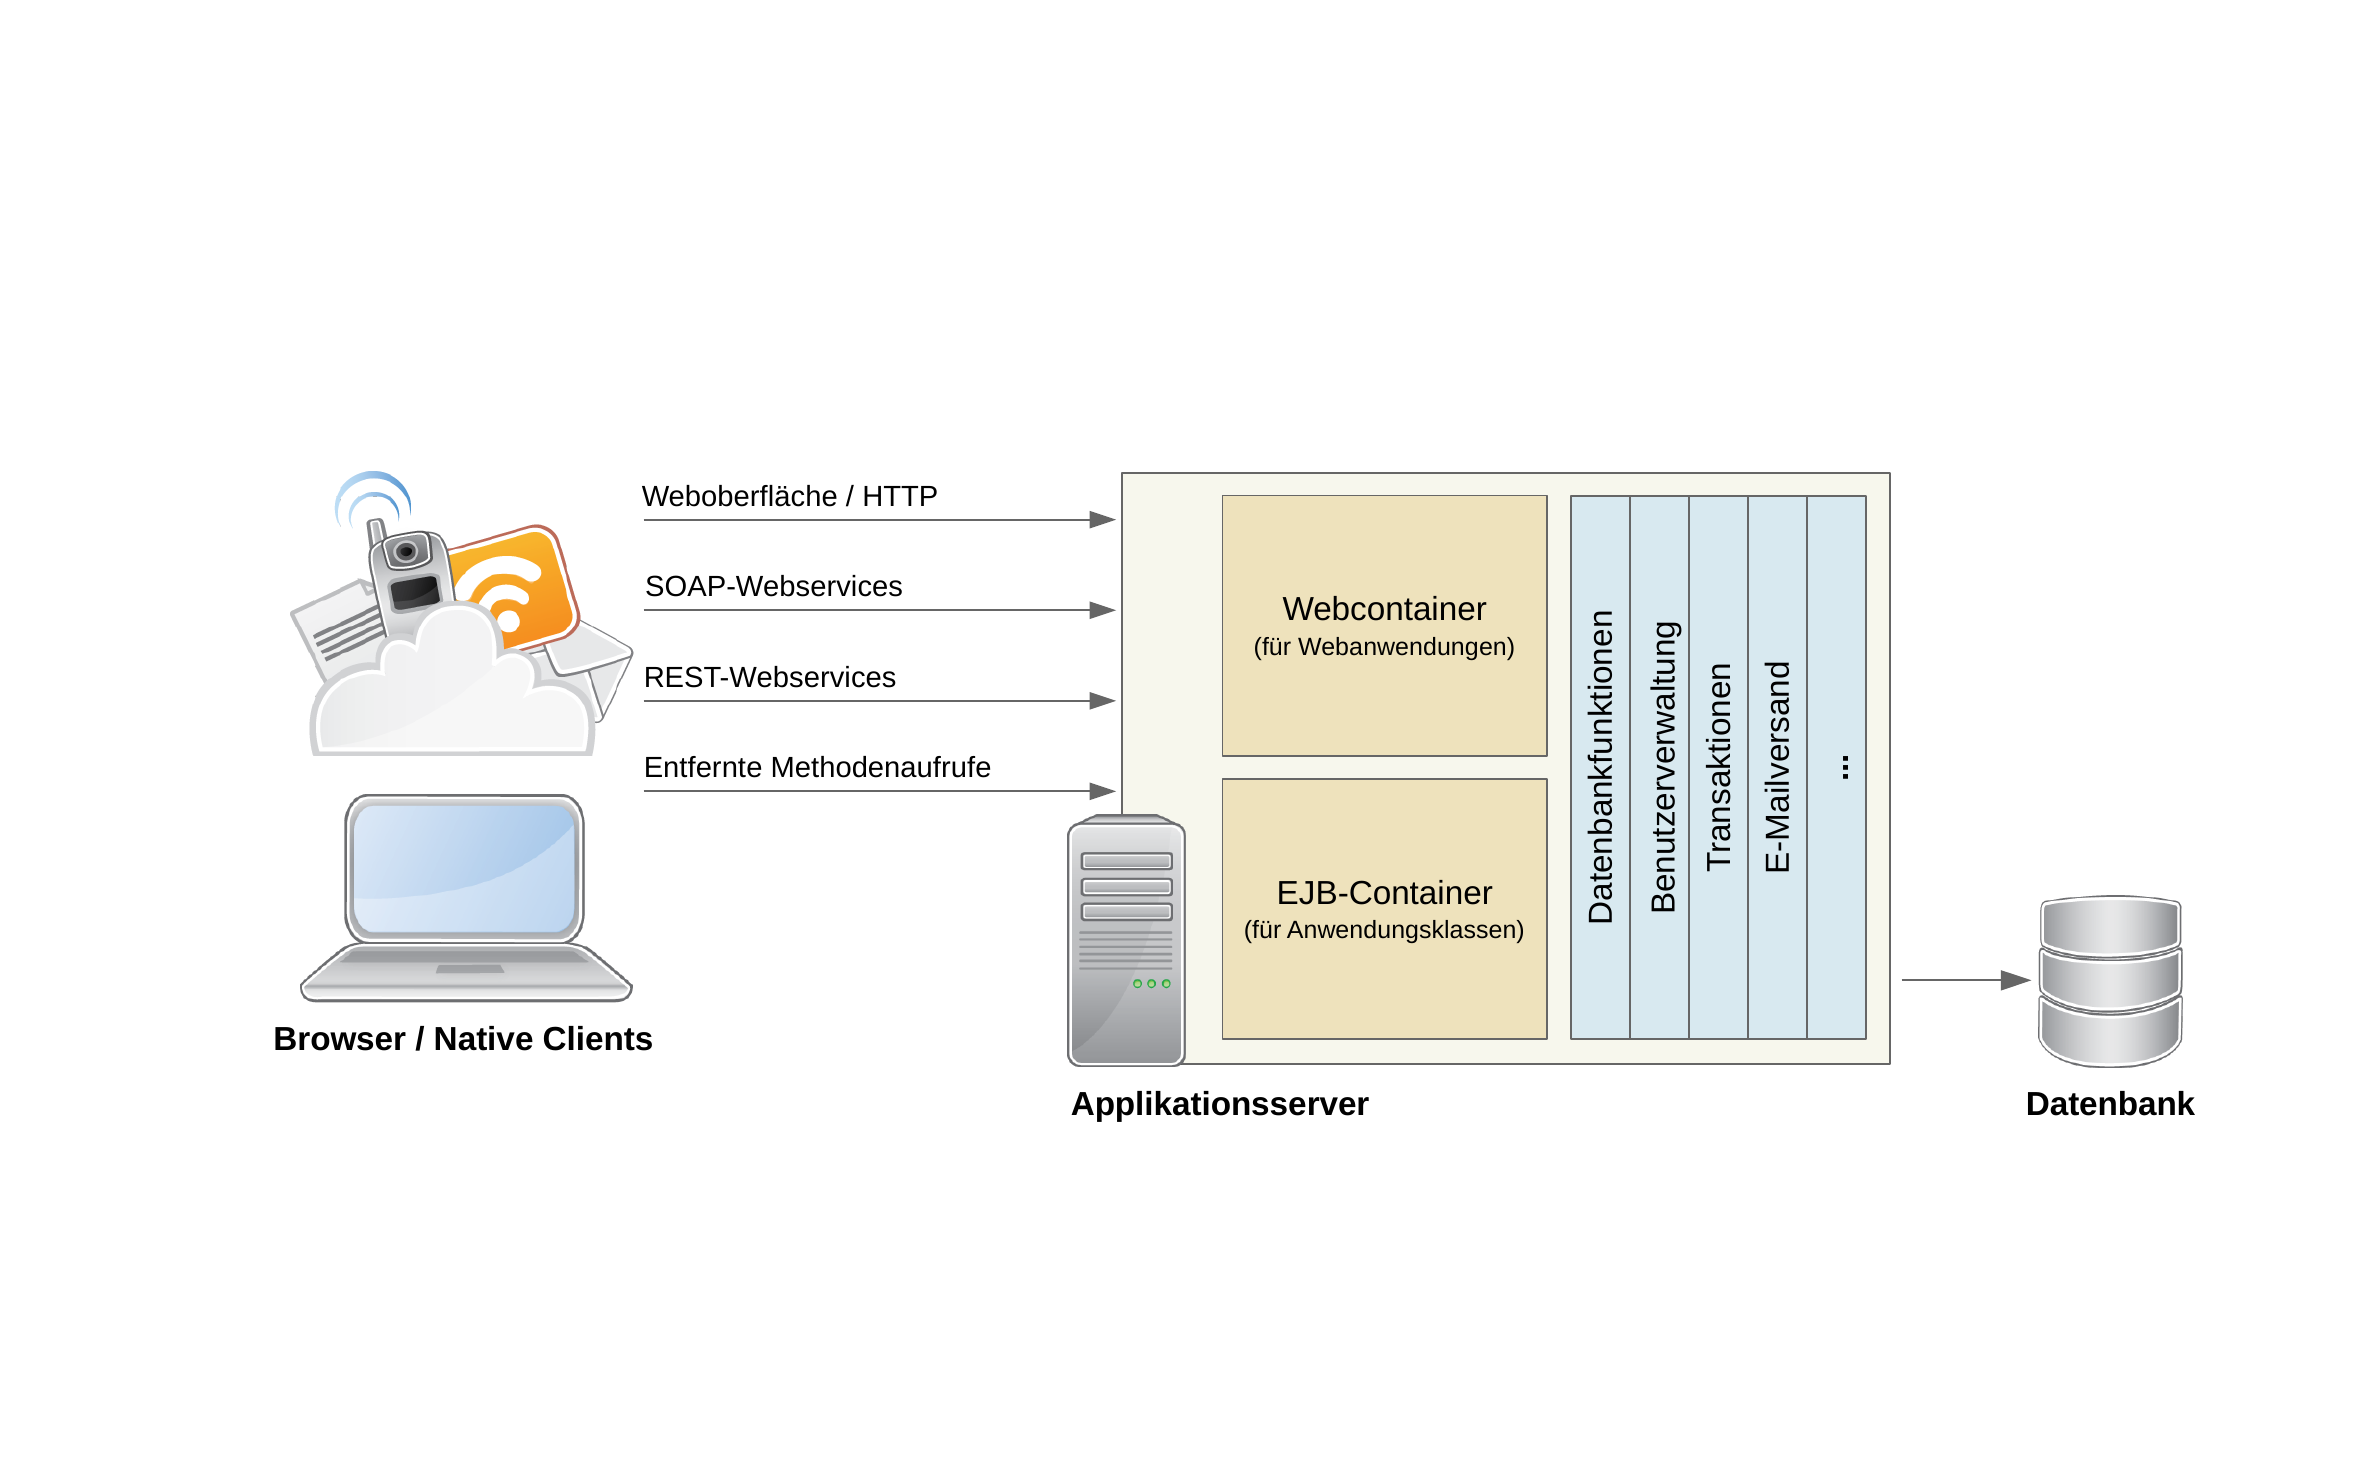

Weboberfläche / HTTP
Webcontainer
(für Webanwendungen)
SOAP-Webservices
REST-Webservices
Datenbankfunktionen
Benutzerverwaltung
Transaktionen
E-Mailversand
...
Entfernte Methodenaufrufe
EJB-Container
(für Anwendungsklassen)
Browser / Native Clients
Applikationsserver
Datenbank